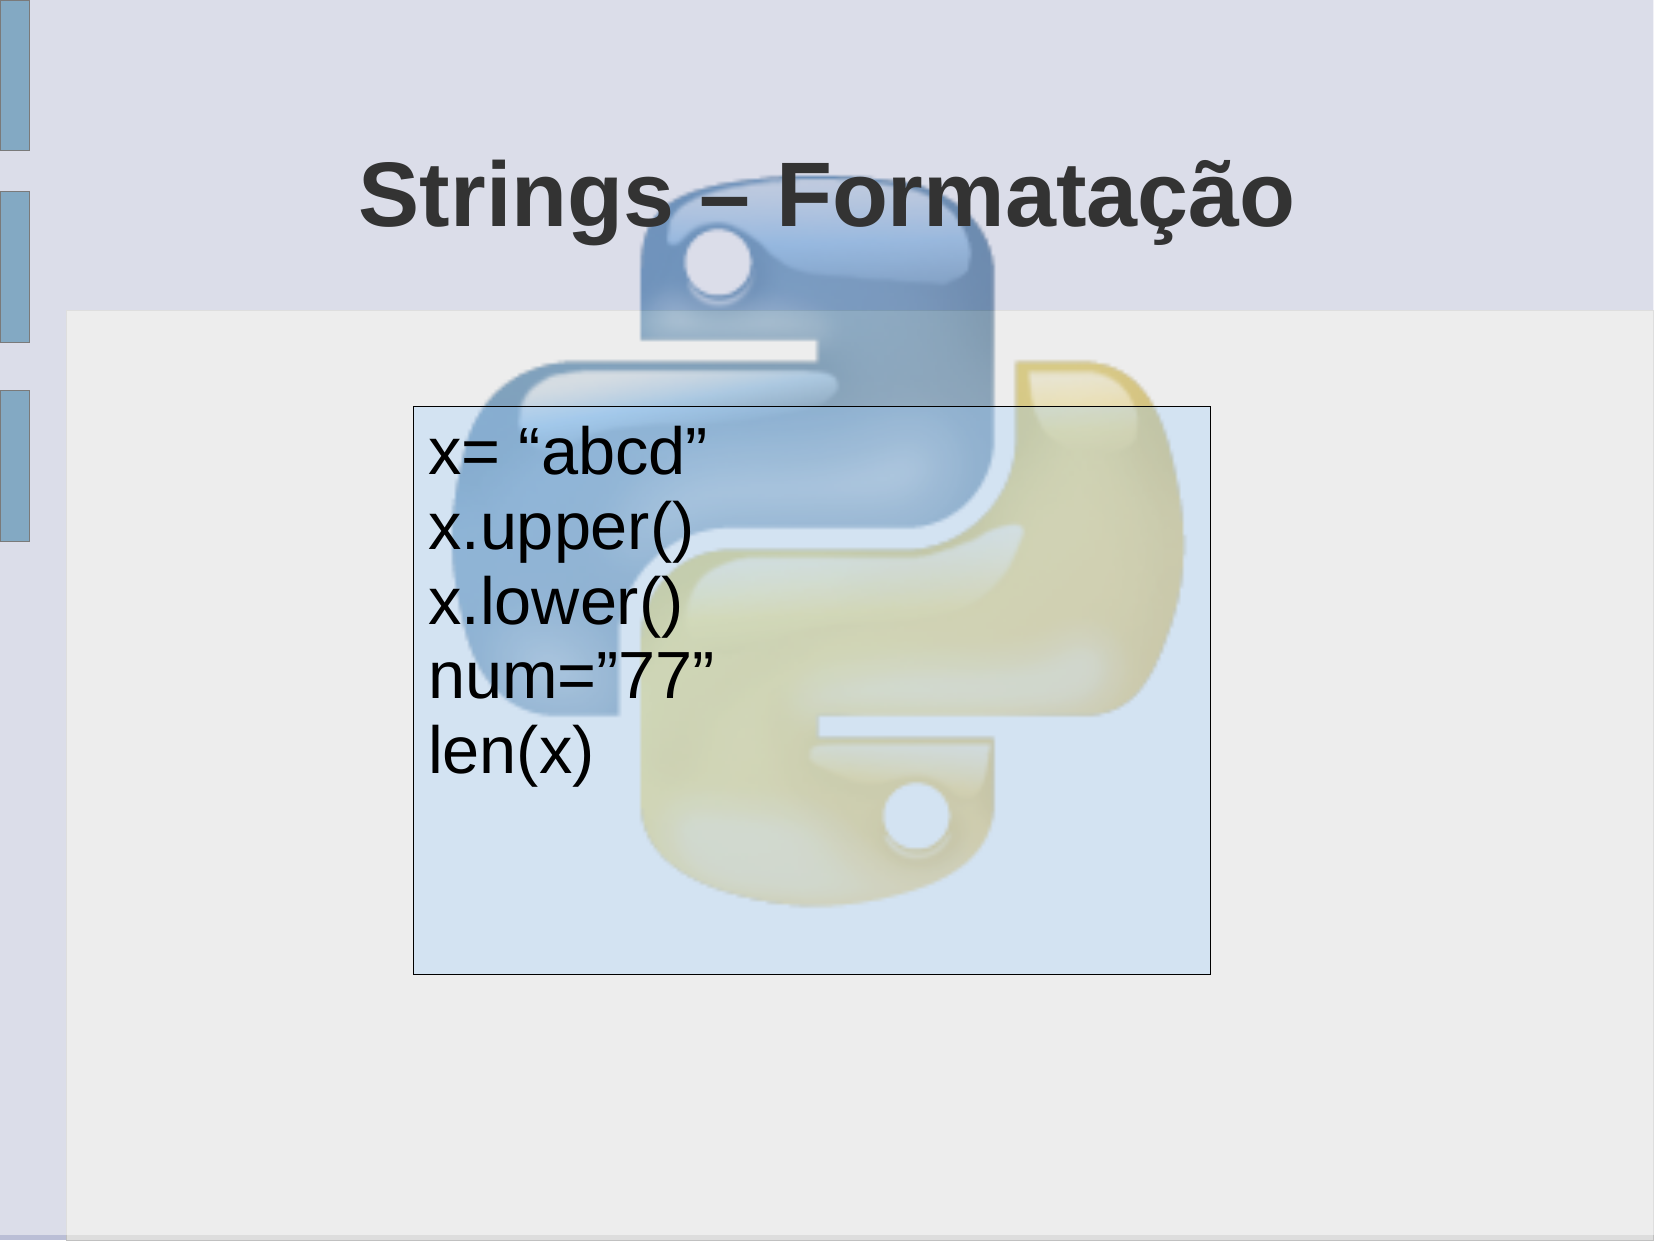

# Strings – Formatação
x= “abcd”
x.upper()
x.lower()
num=”77”
len(x)